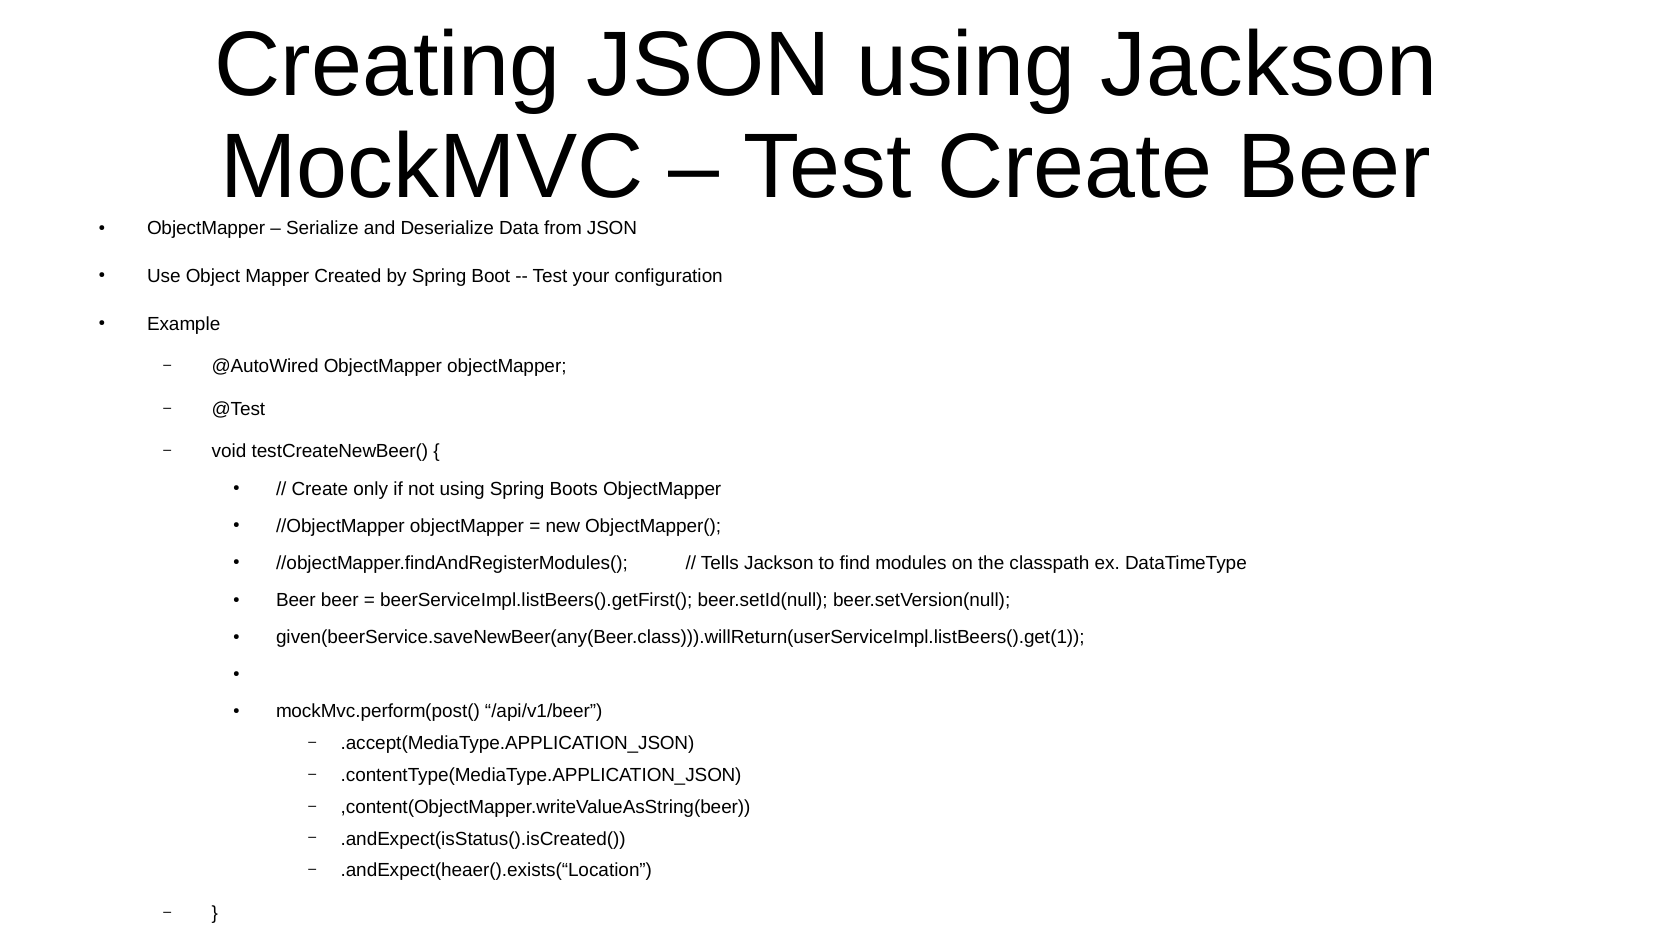

# Creating JSON using Jackson MockMVC – Test Create Beer
ObjectMapper – Serialize and Deserialize Data from JSON
Use Object Mapper Created by Spring Boot -- Test your configuration
Example
@AutoWired ObjectMapper objectMapper;
@Test
void testCreateNewBeer() {
// Create only if not using Spring Boots ObjectMapper
//ObjectMapper objectMapper = new ObjectMapper();
//objectMapper.findAndRegisterModules();		// Tells Jackson to find modules on the classpath ex. DataTimeType
Beer beer = beerServiceImpl.listBeers().getFirst(); beer.setId(null); beer.setVersion(null);
given(beerService.saveNewBeer(any(Beer.class))).willReturn(userServiceImpl.listBeers().get(1));
mockMvc.perform(post() “/api/v1/beer”)
.accept(MediaType.APPLICATION_JSON)
.contentType(MediaType.APPLICATION_JSON)
,content(ObjectMapper.writeValueAsString(beer))
.andExpect(isStatus().isCreated())
.andExpect(heaer().exists(“Location”)
}